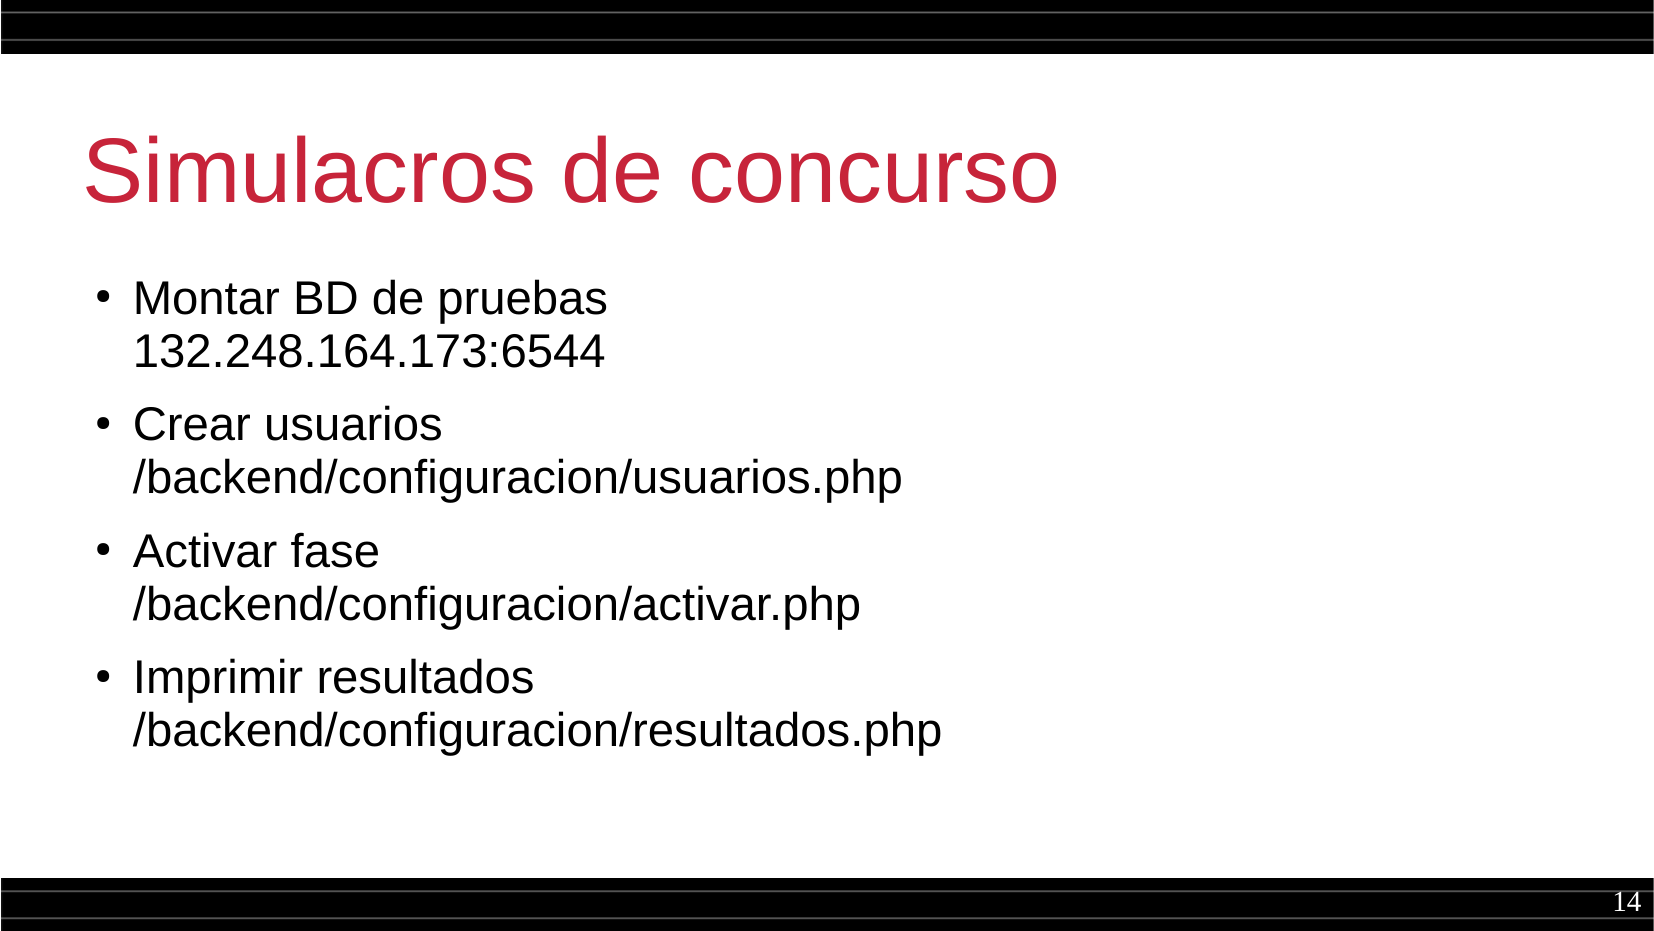

# Simulacros de concurso
Montar BD de pruebas
132.248.164.173:6544
Crear usuarios
/backend/configuracion/usuarios.php
Activar fase
/backend/configuracion/activar.php
Imprimir resultados
/backend/configuracion/resultados.php